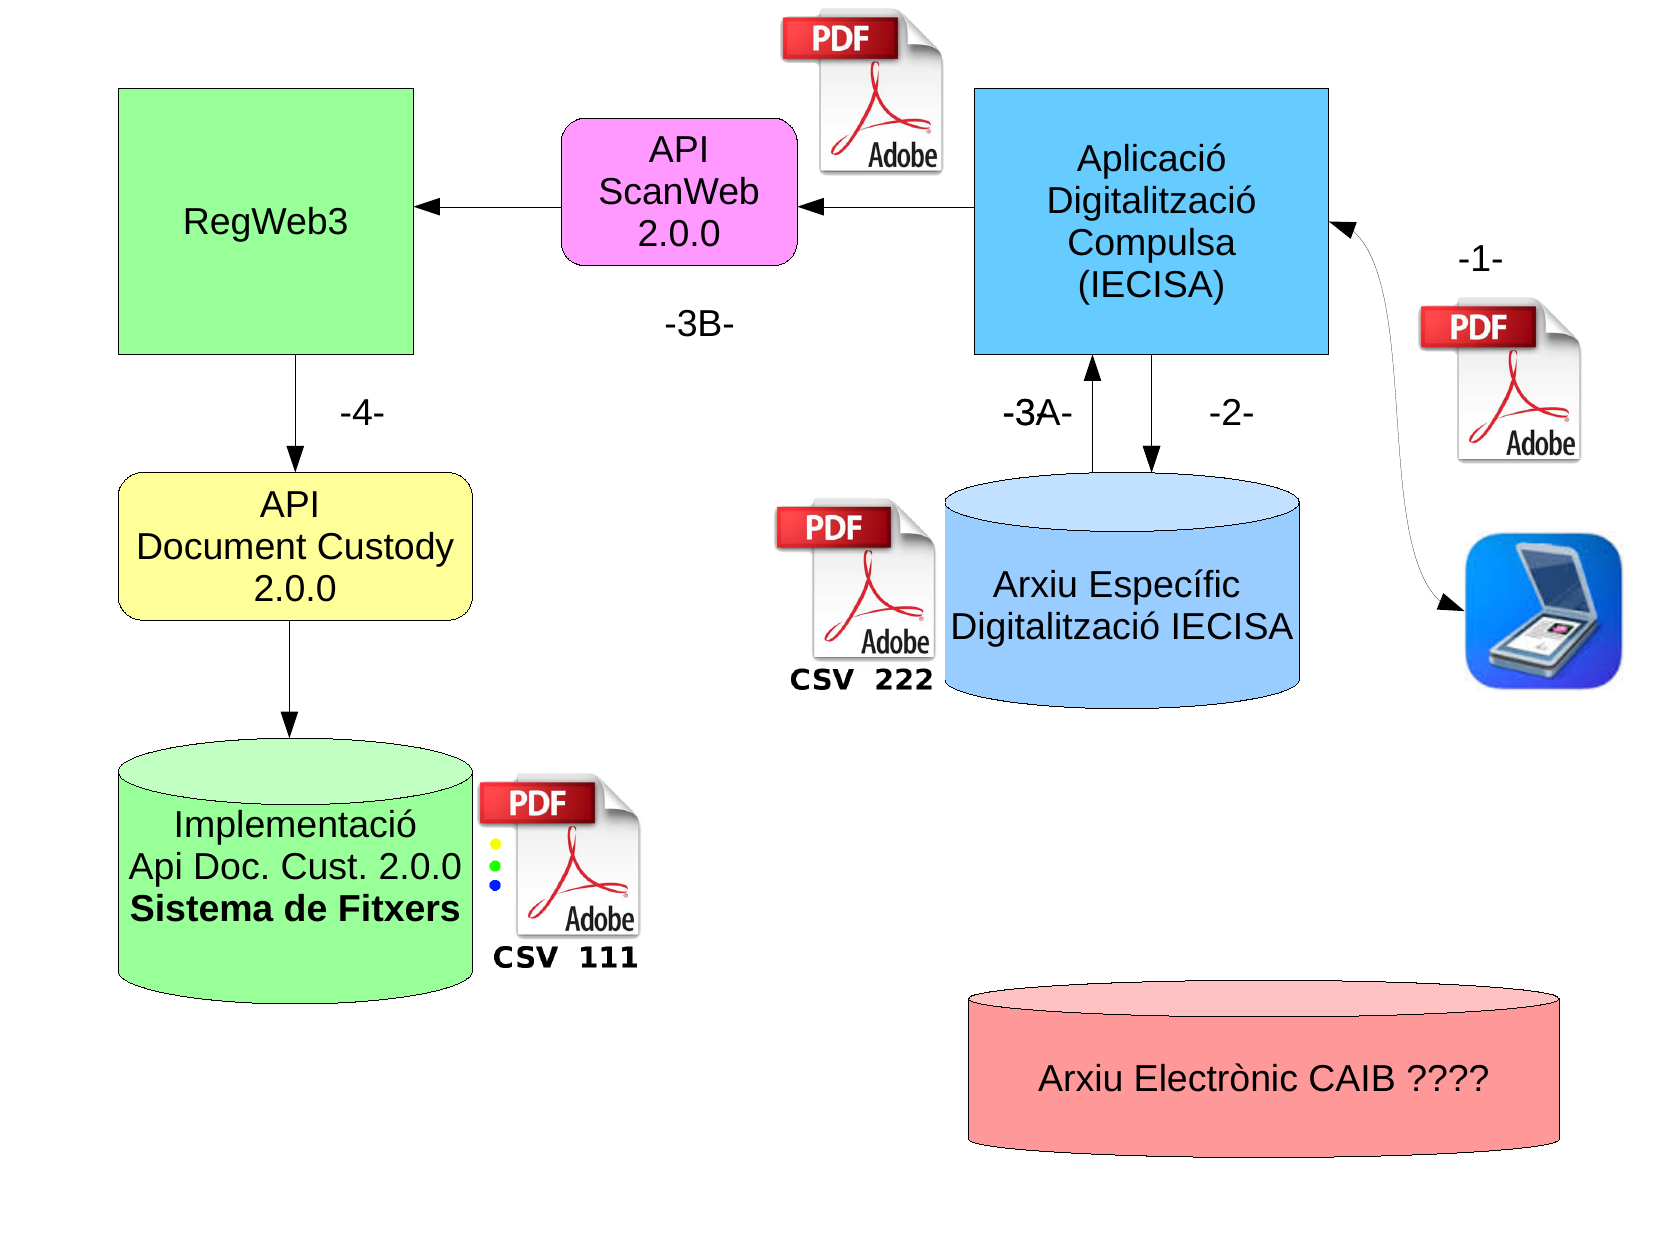

RegWeb3
Aplicació
Digitalització
Compulsa
(IECISA)
API
ScanWeb
2.0.0
-1-
-3B-
-4-
-3-
-2-
-3A-
API
Document Custody
2.0.0
Arxiu Específic
Digitalització IECISA
Implementació
Api Doc. Cust. 2.0.0
Sistema de Fitxers
Arxiu Electrònic CAIB ????